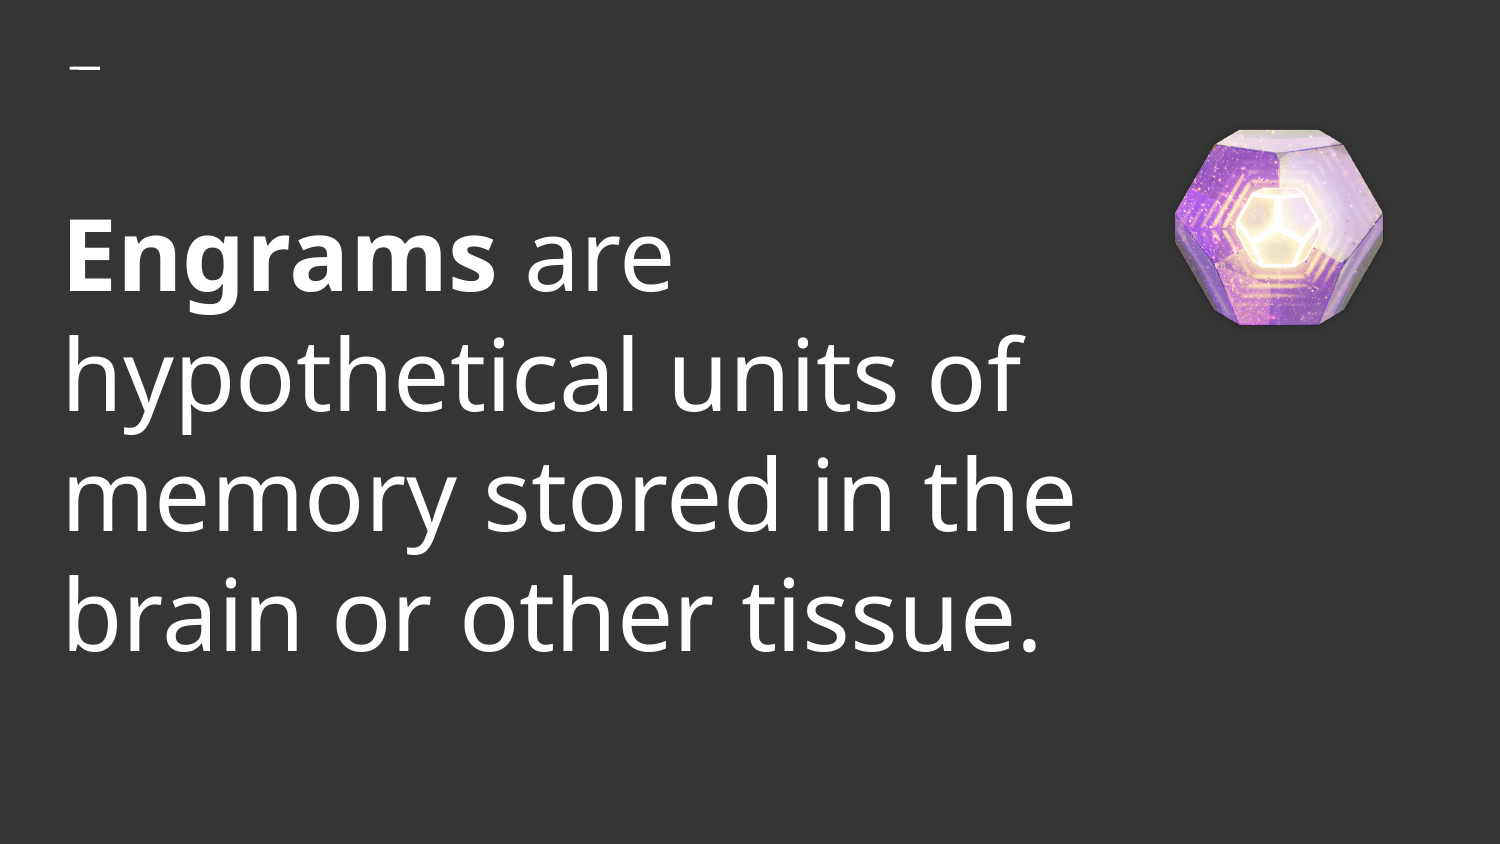

# Engrams are hypothetical units of memory stored in the brain or other tissue.